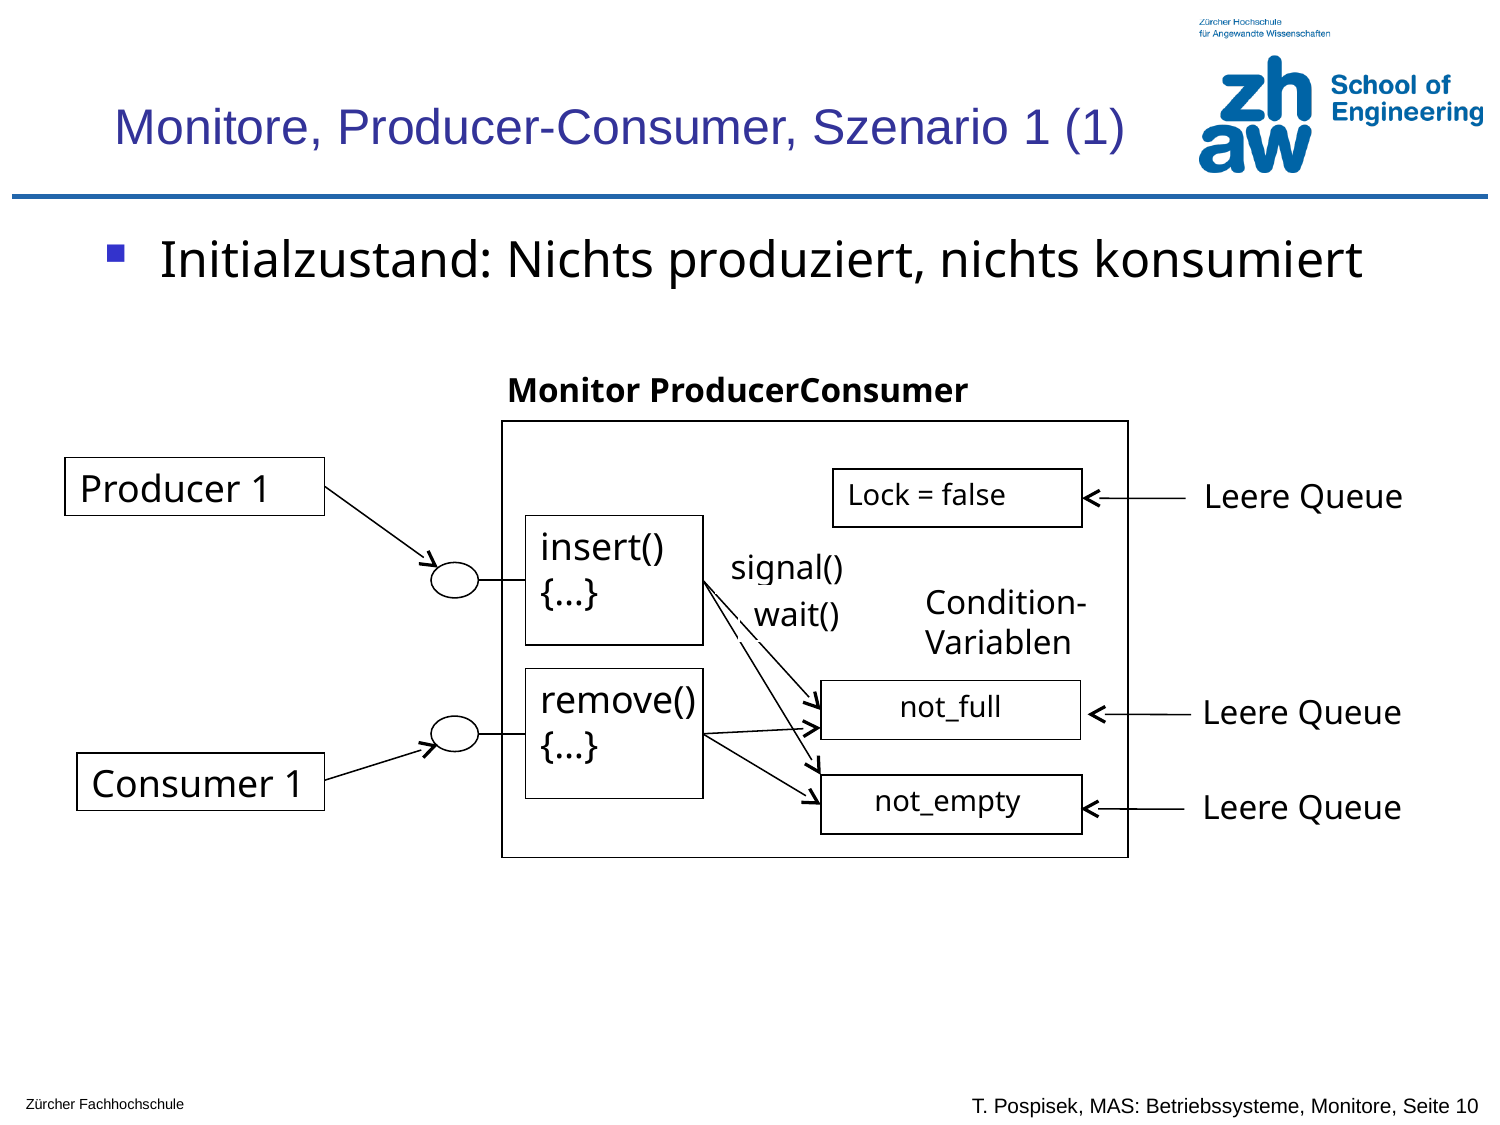

# Monitore, Producer-Consumer, Szenario 1 (1)
Initialzustand: Nichts produziert, nichts konsumiert
Monitor ProducerConsumer
Producer 1
Producer 1
Leere Queue
Lock = false
insert()
{…}
signal()
Condition-
Variablen
wait()
remove()
{…}
not_full
Leere Queue
Consumer 1
not_empty
Leere Queue